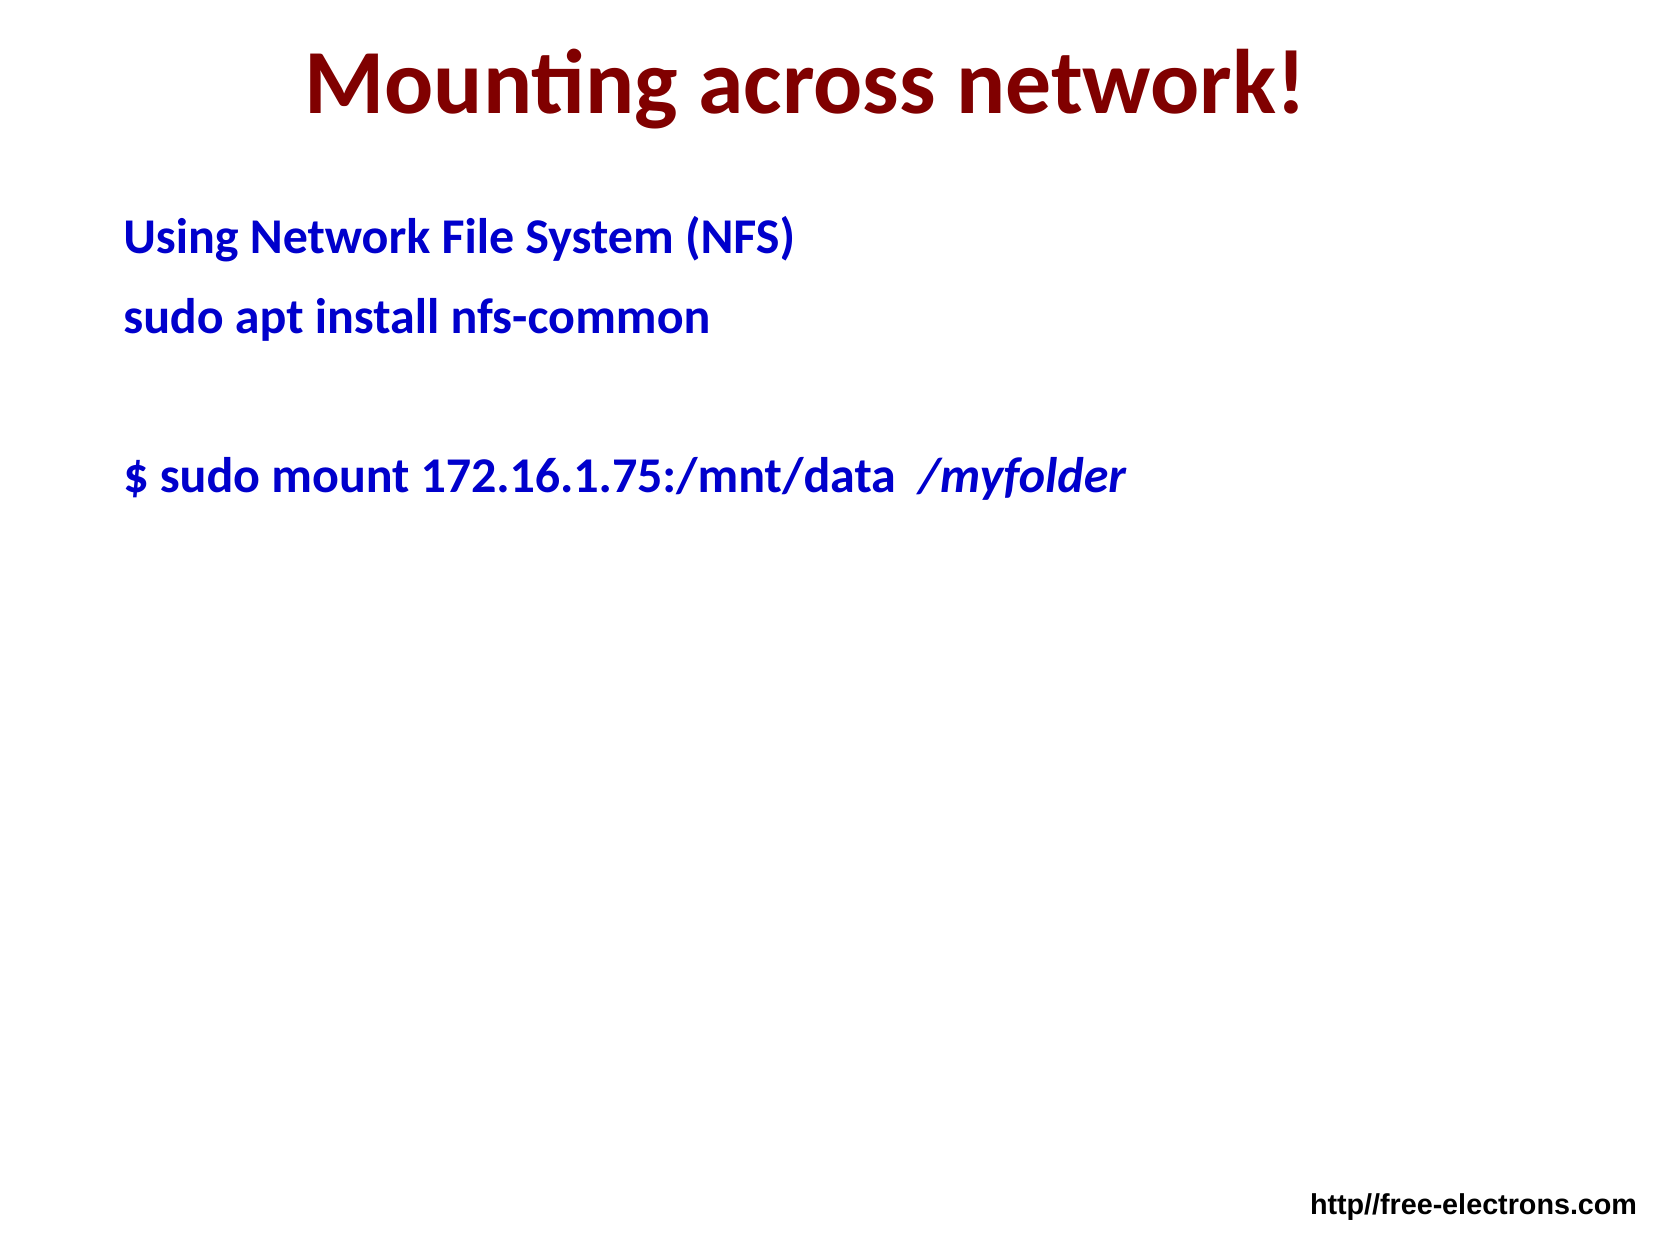

# Mounting across network!
Using Network File System (NFS)
sudo apt install nfs-common
$ sudo mount 172.16.1.75:/mnt/data /myfolder
 http//free-electrons.com